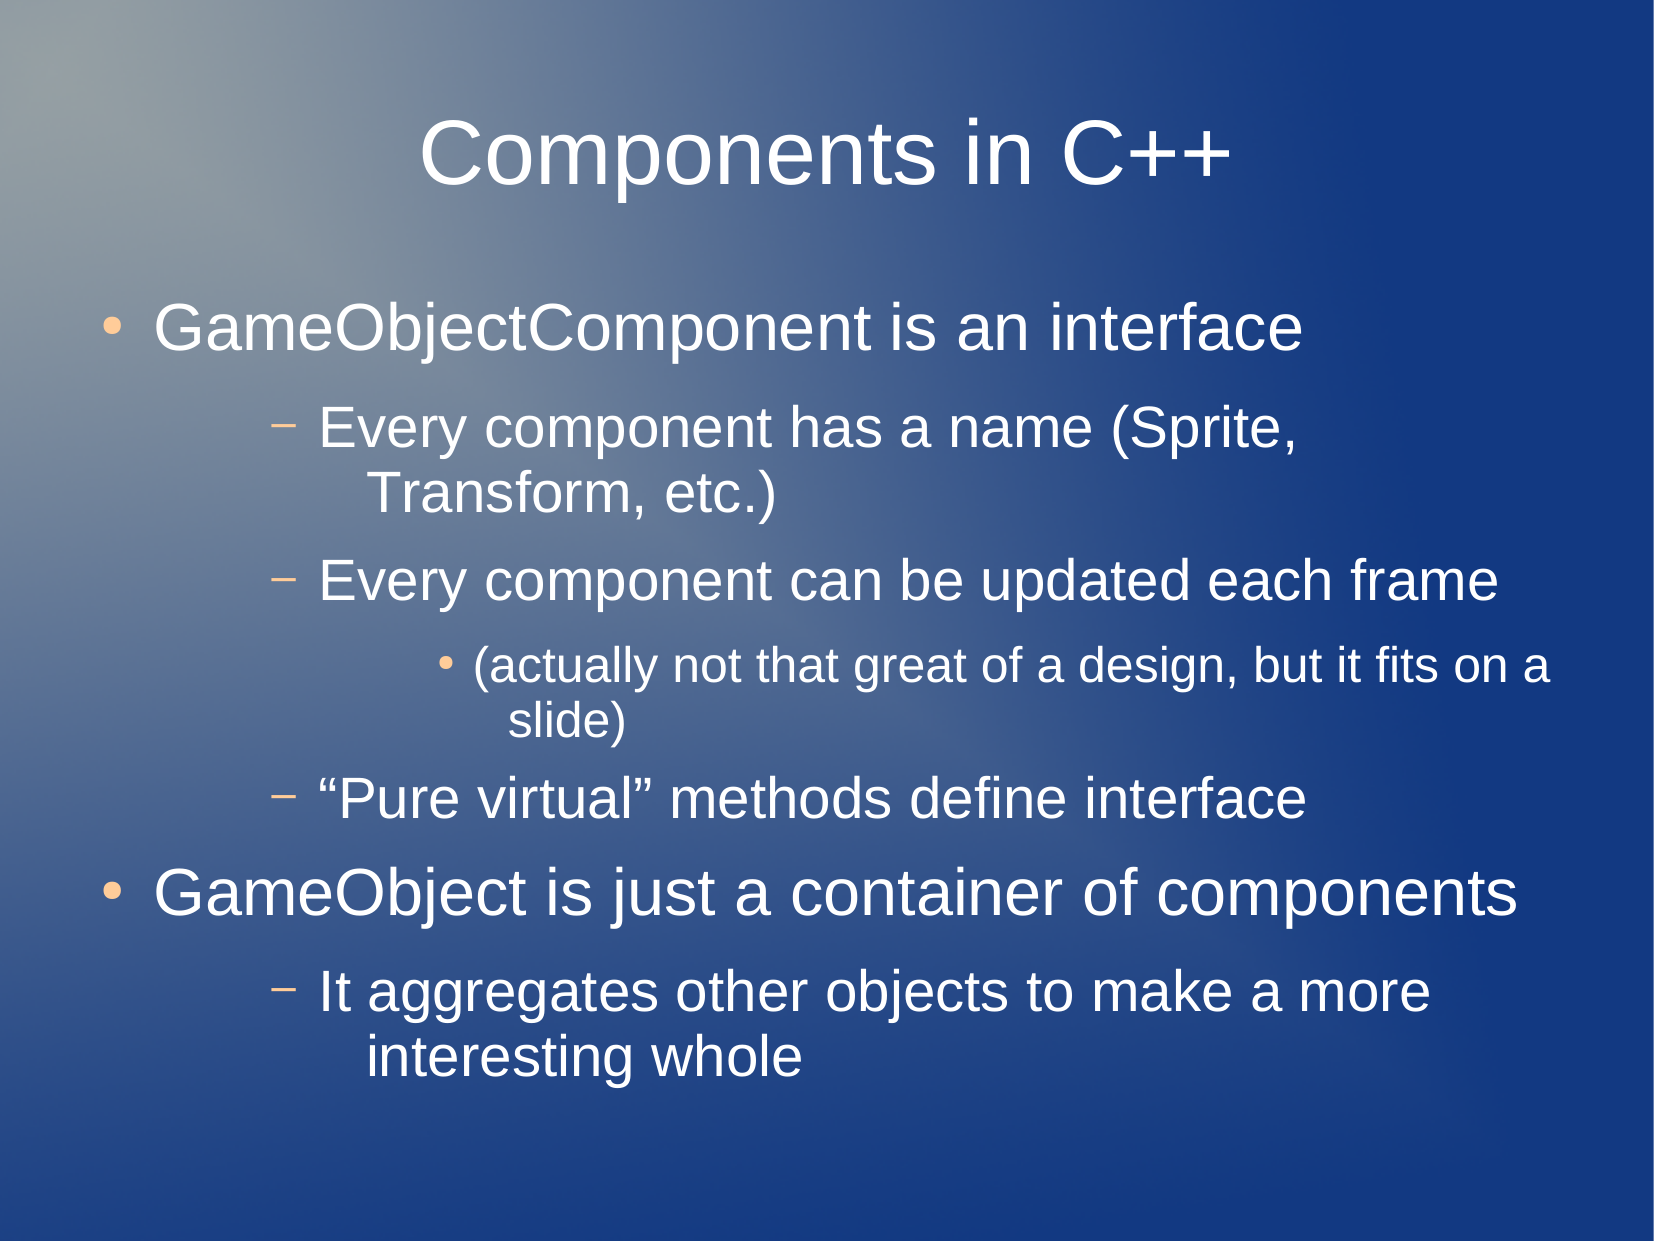

# Components in C++
GameObjectComponent is an interface
Every component has a name (Sprite, Transform, etc.)
Every component can be updated each frame
(actually not that great of a design, but it fits on a slide)
“Pure virtual” methods define interface
GameObject is just a container of components
It aggregates other objects to make a more interesting whole